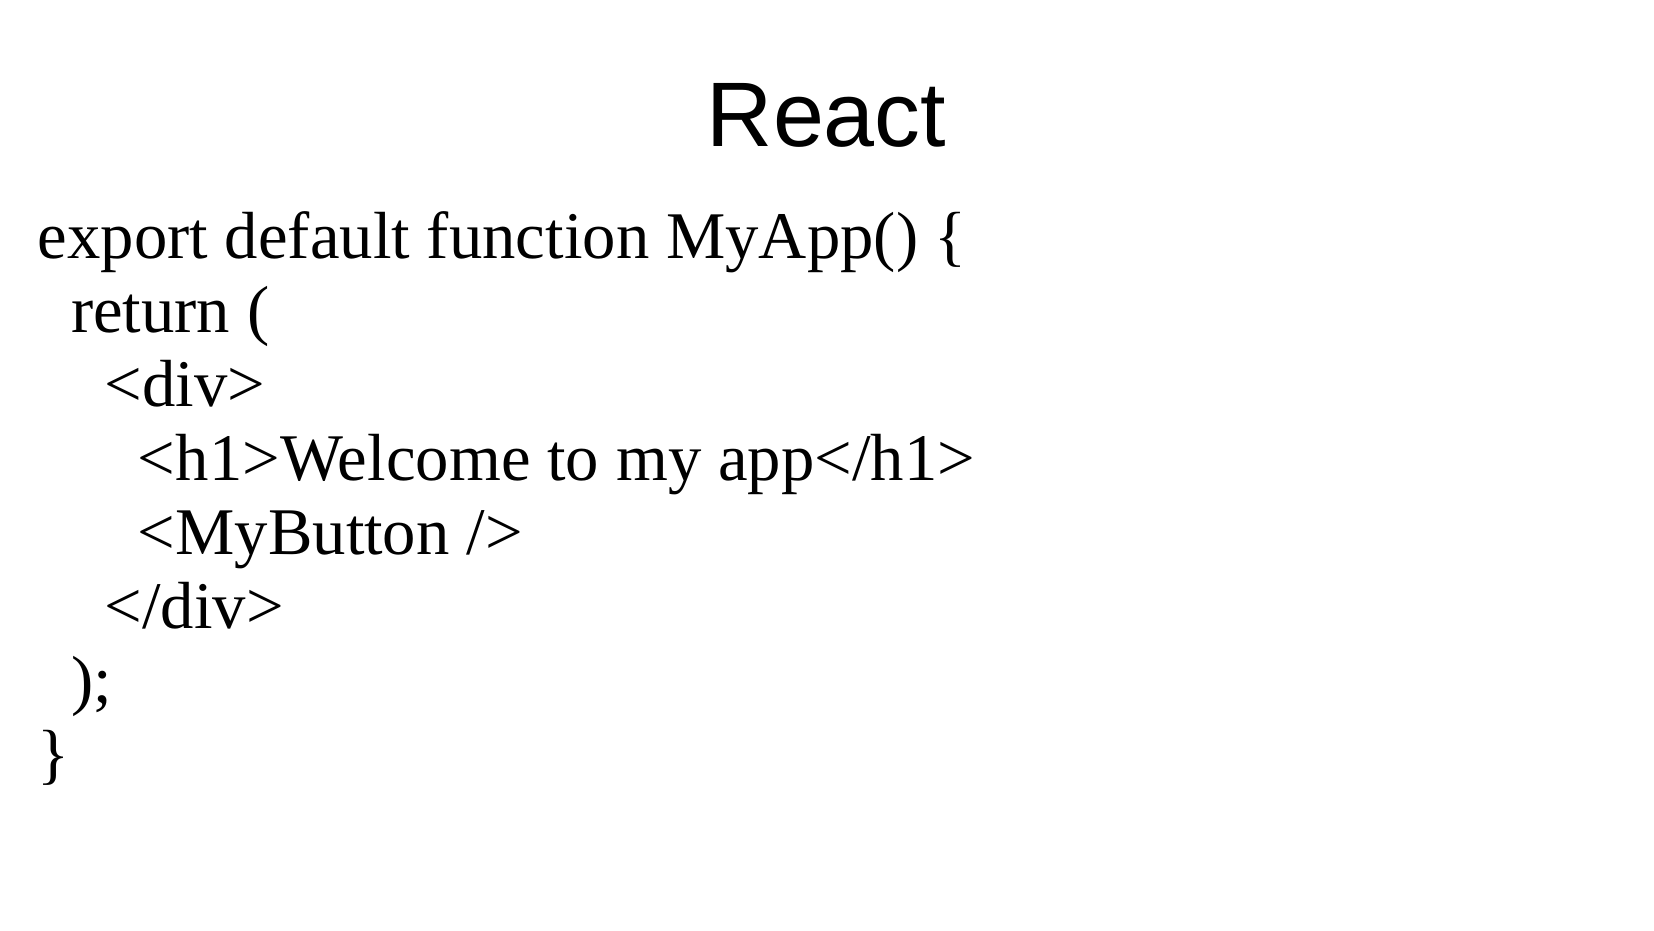

# React
export default function MyApp() {
 return (
 <div>
 <h1>Welcome to my app</h1>
 <MyButton />
 </div>
 );
}